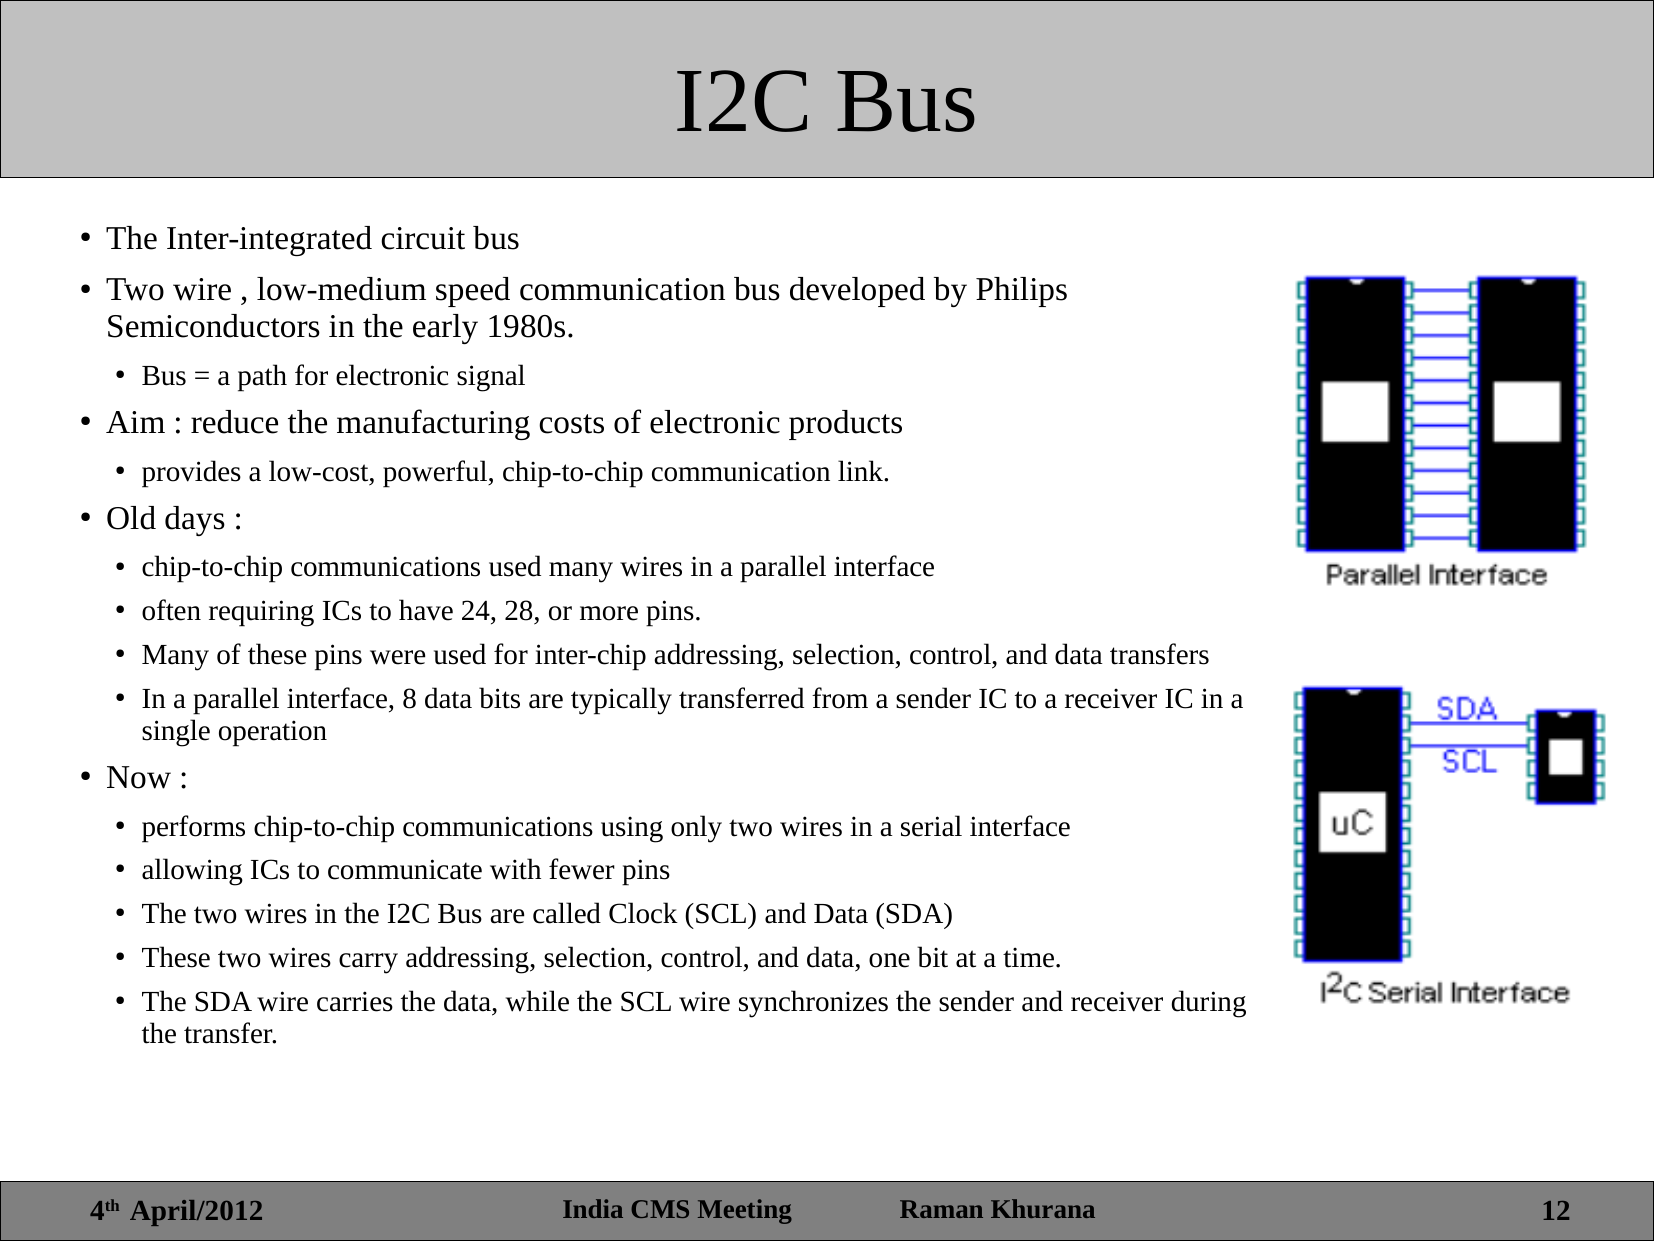

# I2C Bus
The Inter-integrated circuit bus
Two wire , low-medium speed communication bus developed by Philips Semiconductors in the early 1980s.
Bus = a path for electronic signal
Aim : reduce the manufacturing costs of electronic products
provides a low-cost, powerful, chip-to-chip communication link.
Old days :
chip-to-chip communications used many wires in a parallel interface
often requiring ICs to have 24, 28, or more pins.
Many of these pins were used for inter-chip addressing, selection, control, and data transfers
In a parallel interface, 8 data bits are typically transferred from a sender IC to a receiver IC in a single operation
Now :
performs chip-to-chip communications using only two wires in a serial interface
allowing ICs to communicate with fewer pins
The two wires in the I2C Bus are called Clock (SCL) and Data (SDA)
These two wires carry addressing, selection, control, and data, one bit at a time.
The SDA wire carries the data, while the SCL wire synchronizes the sender and receiver during the transfer.
12